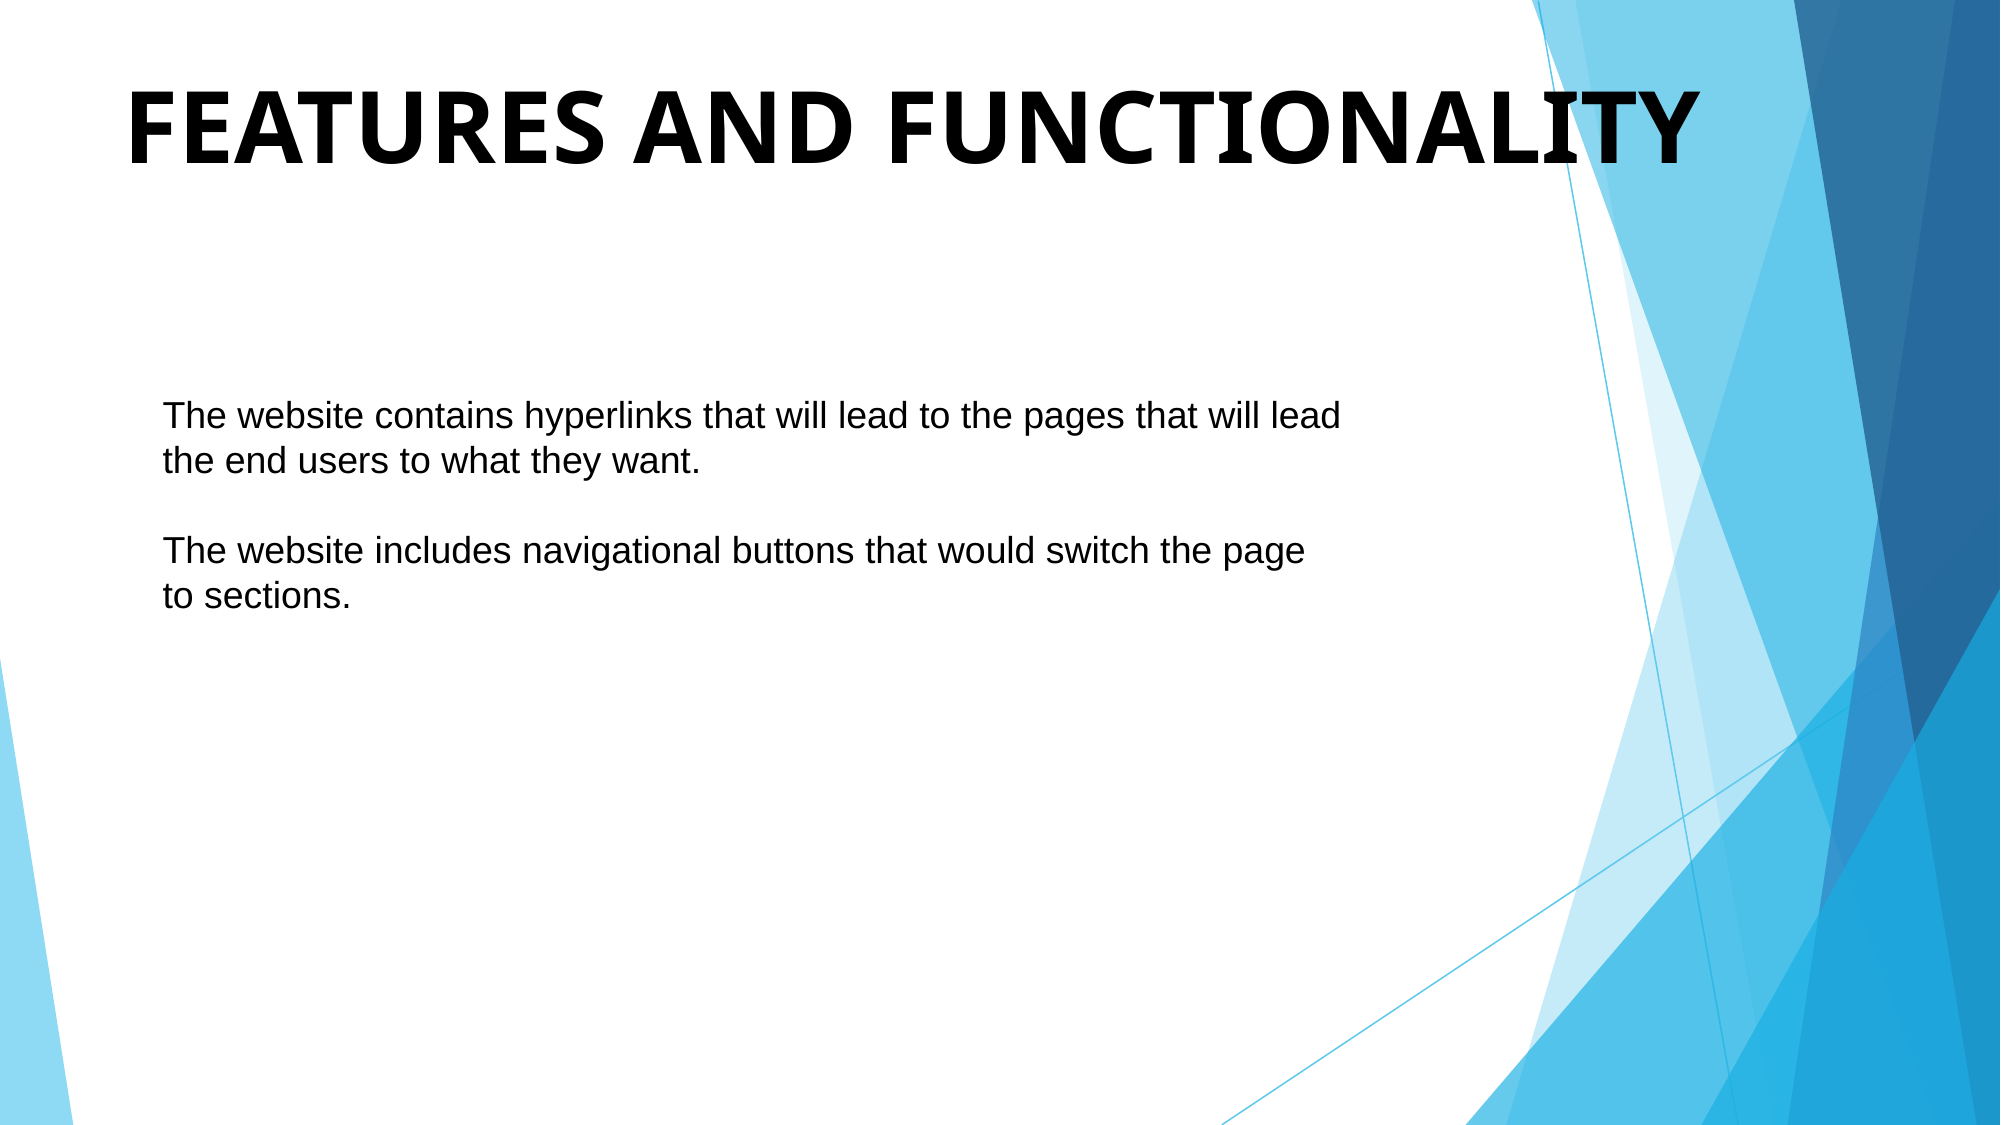

# FEATURES AND FUNCTIONALITY
The website contains hyperlinks that will lead to the pages that will lead the end users to what they want.
The website includes navigational buttons that would switch the page to sections.